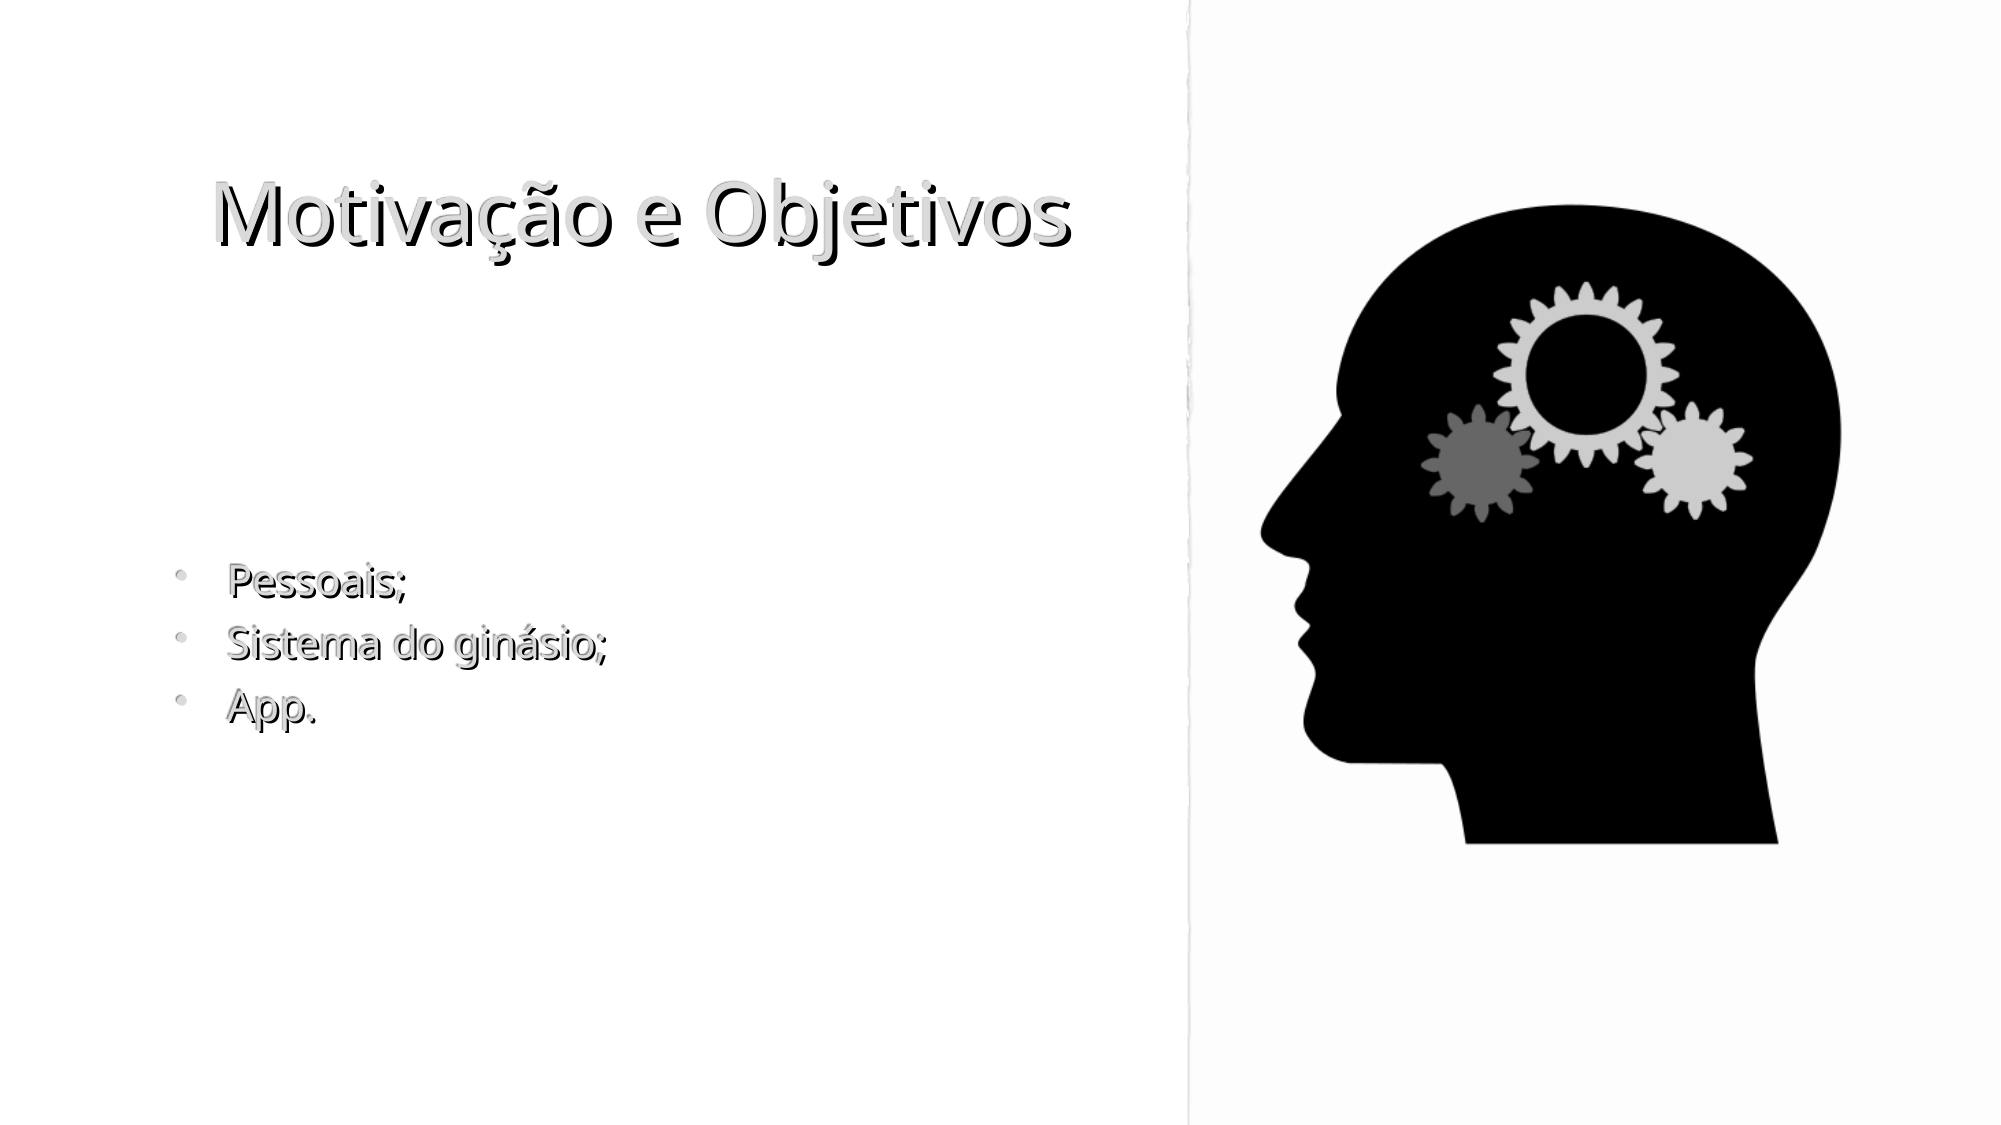

# Motivação e Objetivos
Pessoais;
Sistema do ginásio;
App.